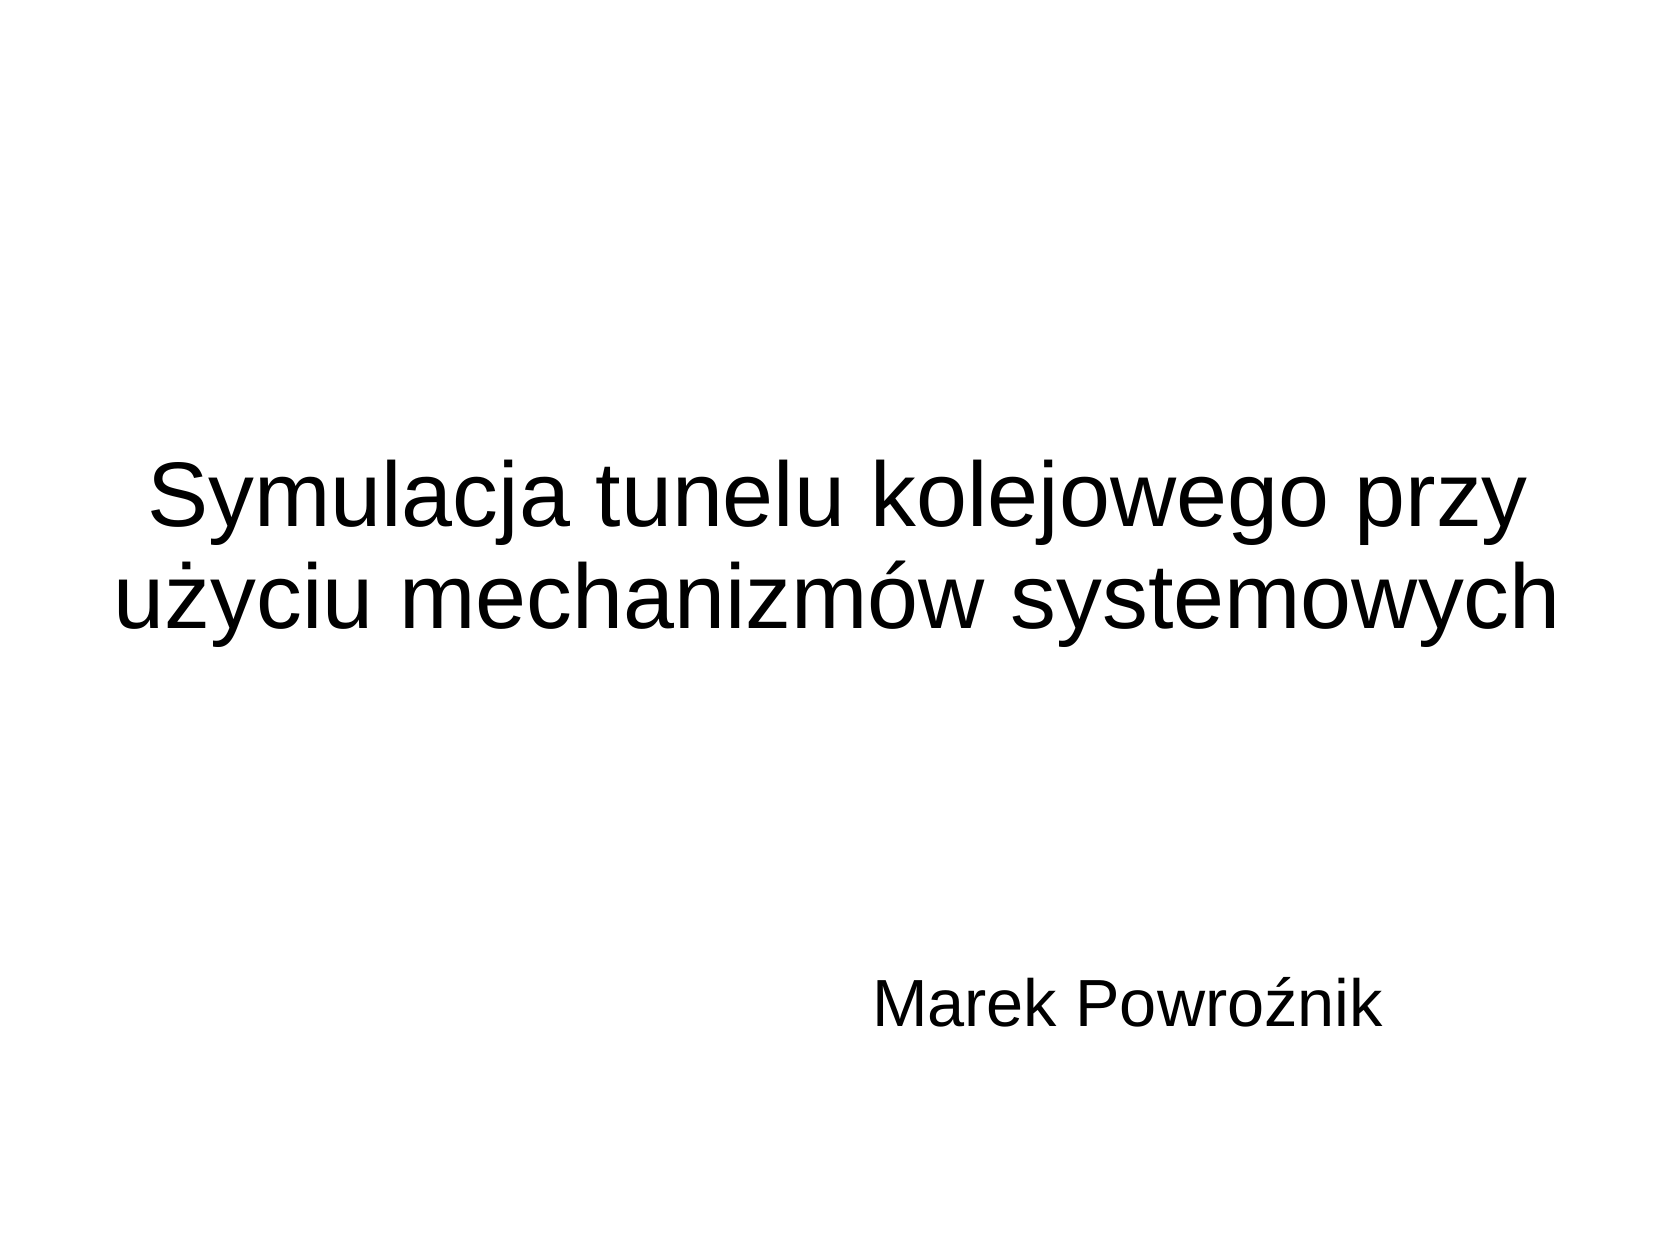

# Symulacja tunelu kolejowego przy użyciu mechanizmów systemowych
Marek Powroźnik